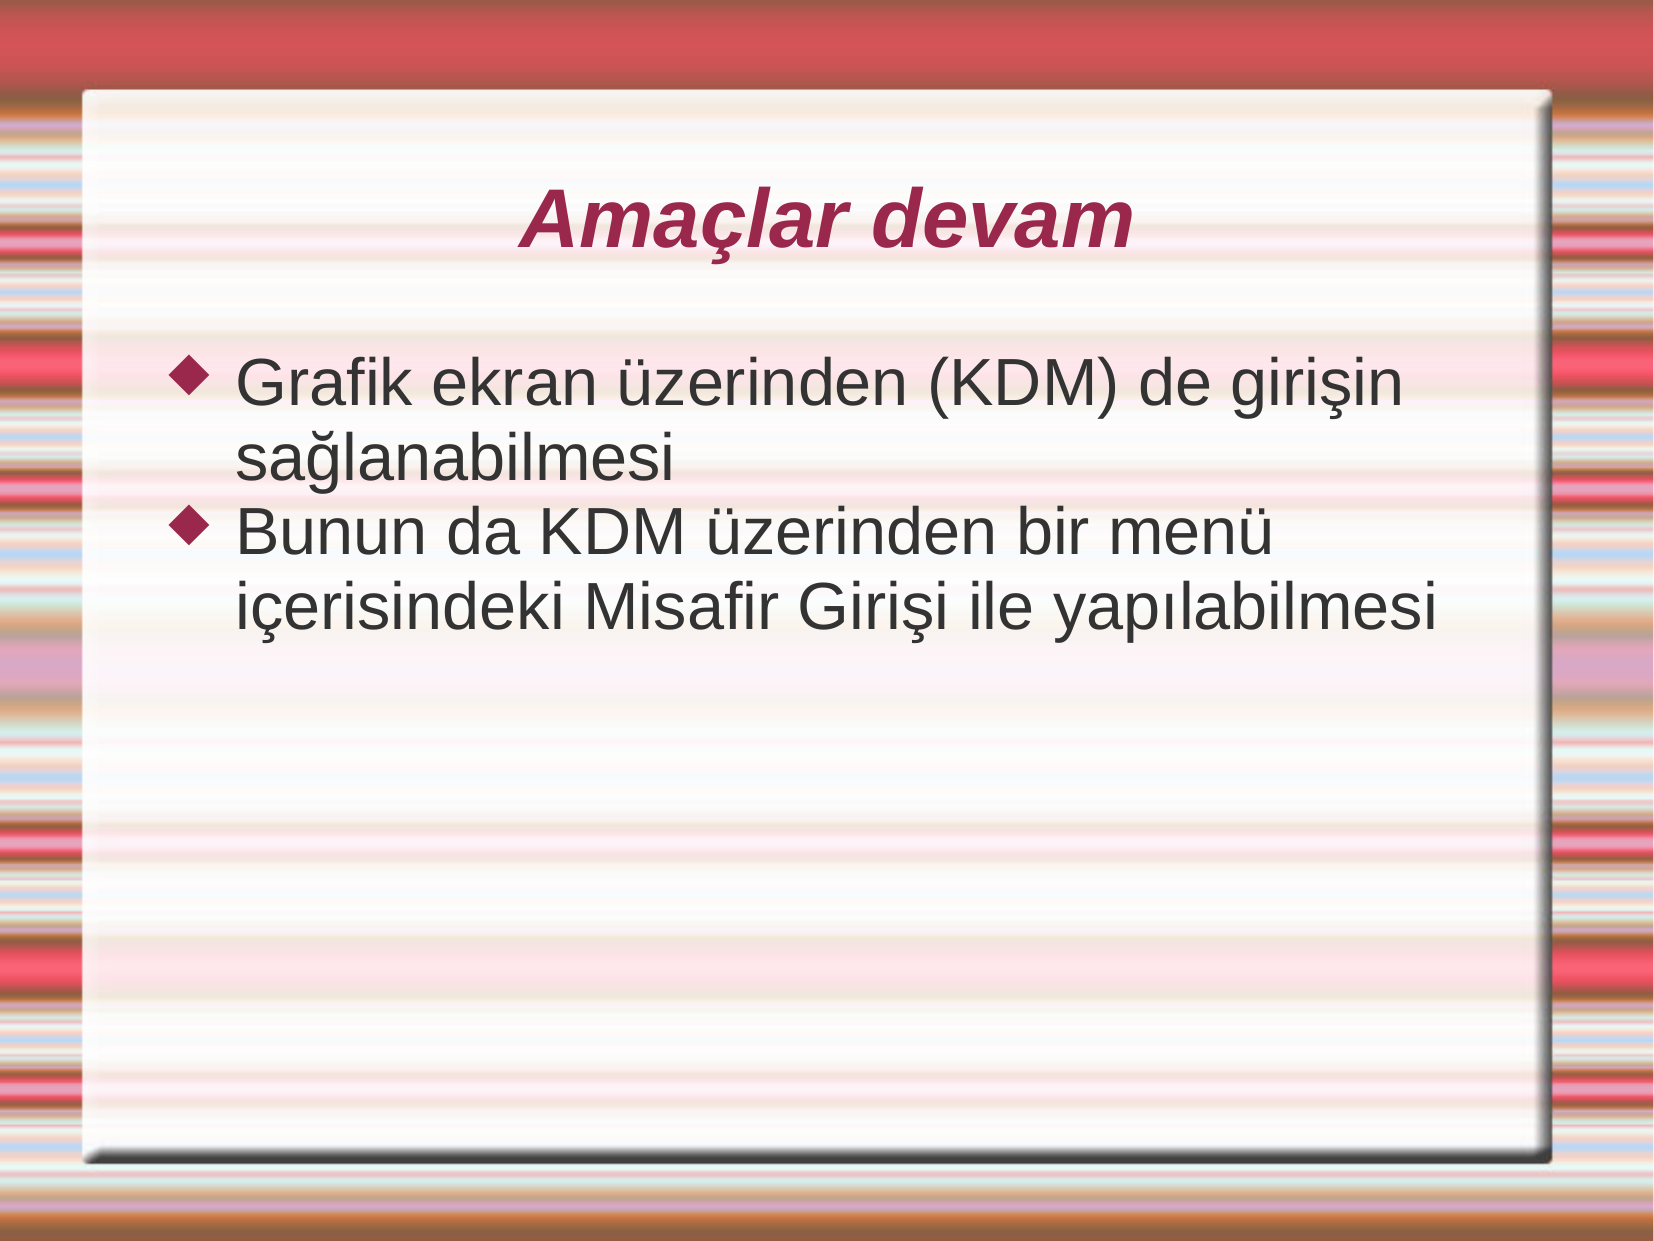

# Amaçlar devam
Grafik ekran üzerinden (KDM) de girişin sağlanabilmesi
Bunun da KDM üzerinden bir menü içerisindeki Misafir Girişi ile yapılabilmesi